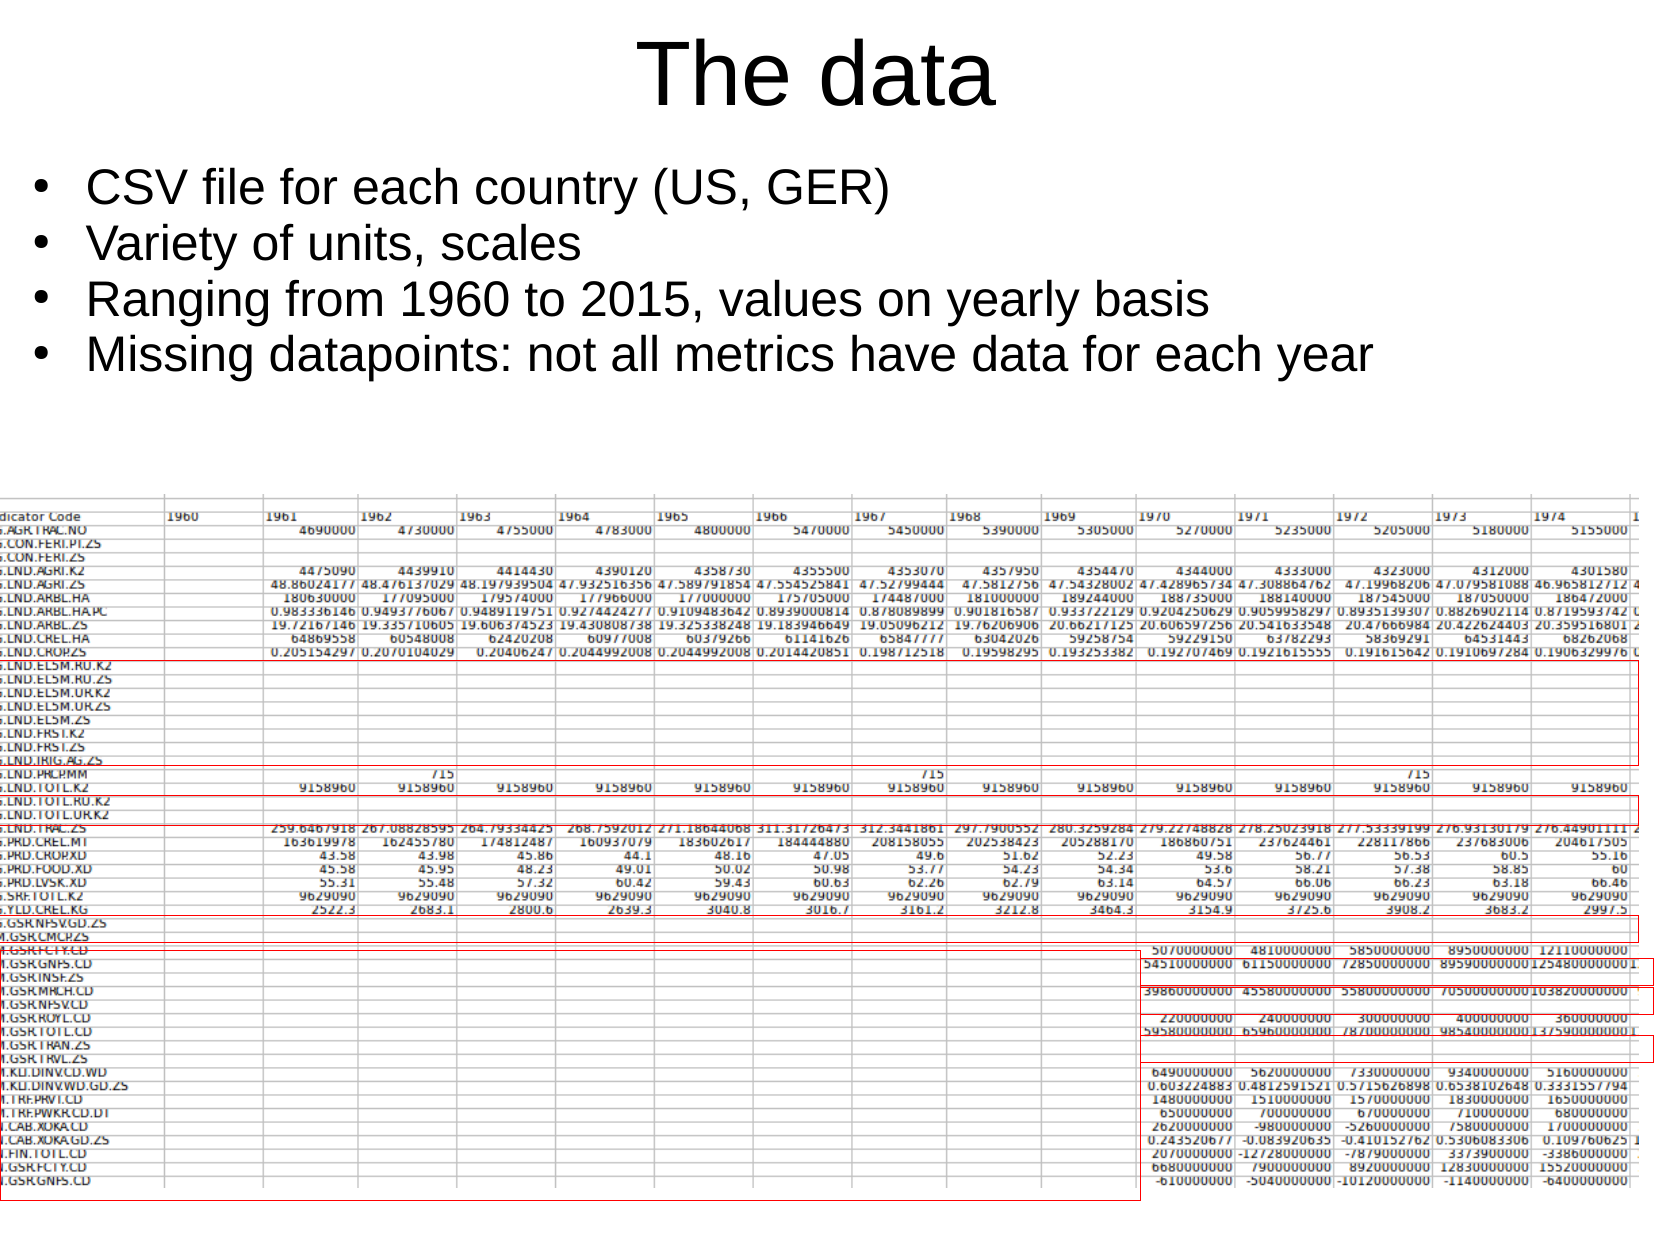

# The data
CSV file for each country (US, GER)
Variety of units, scales
Ranging from 1960 to 2015, values on yearly basis
Missing datapoints: not all metrics have data for each year